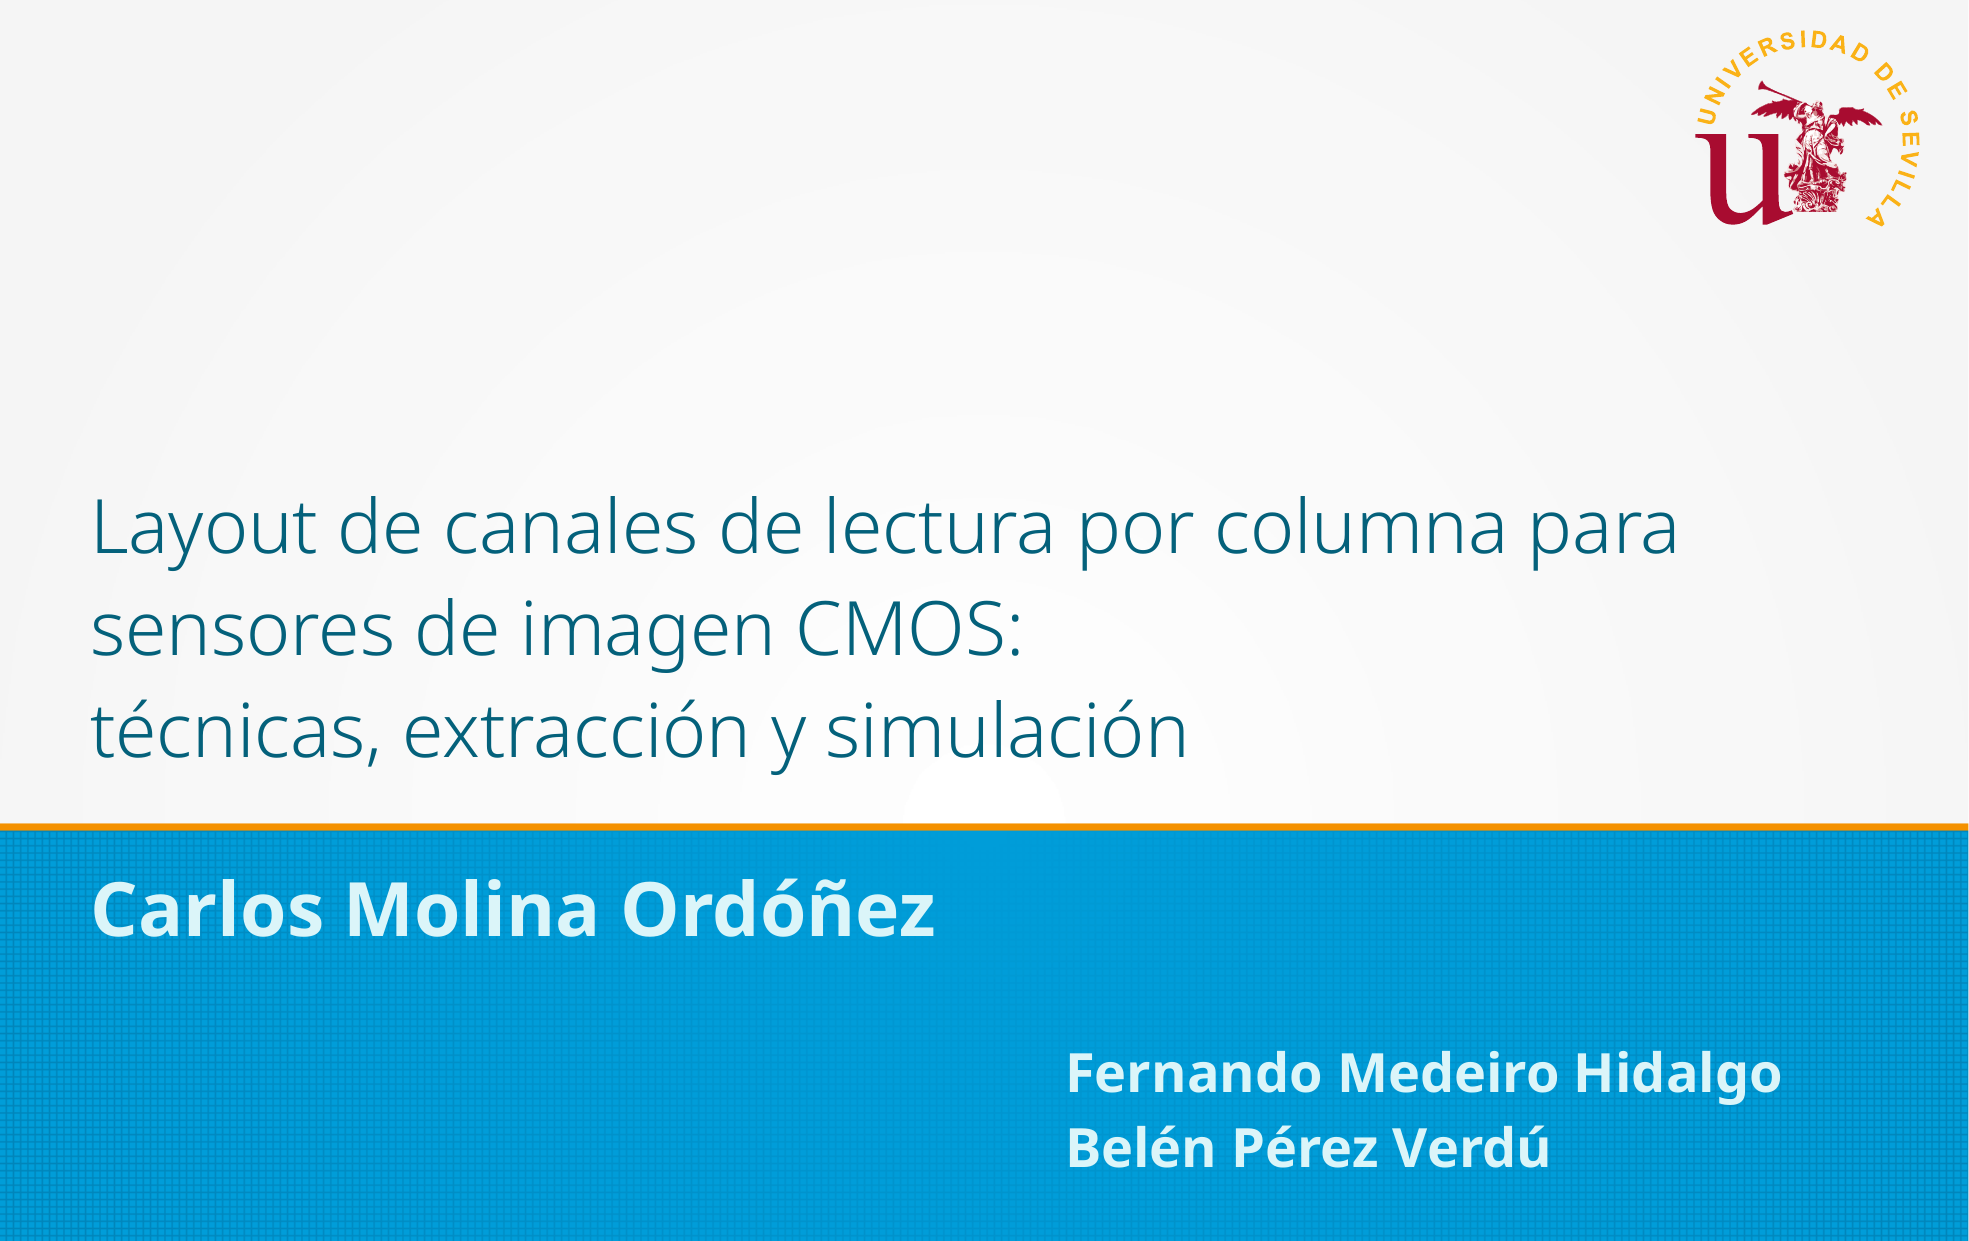

# Layout de canales de lectura por columna para sensores de imagen CMOS: técnicas, extracción y simulación
Carlos Molina Ordóñez
Fernando Medeiro Hidalgo
Belén Pérez Verdú